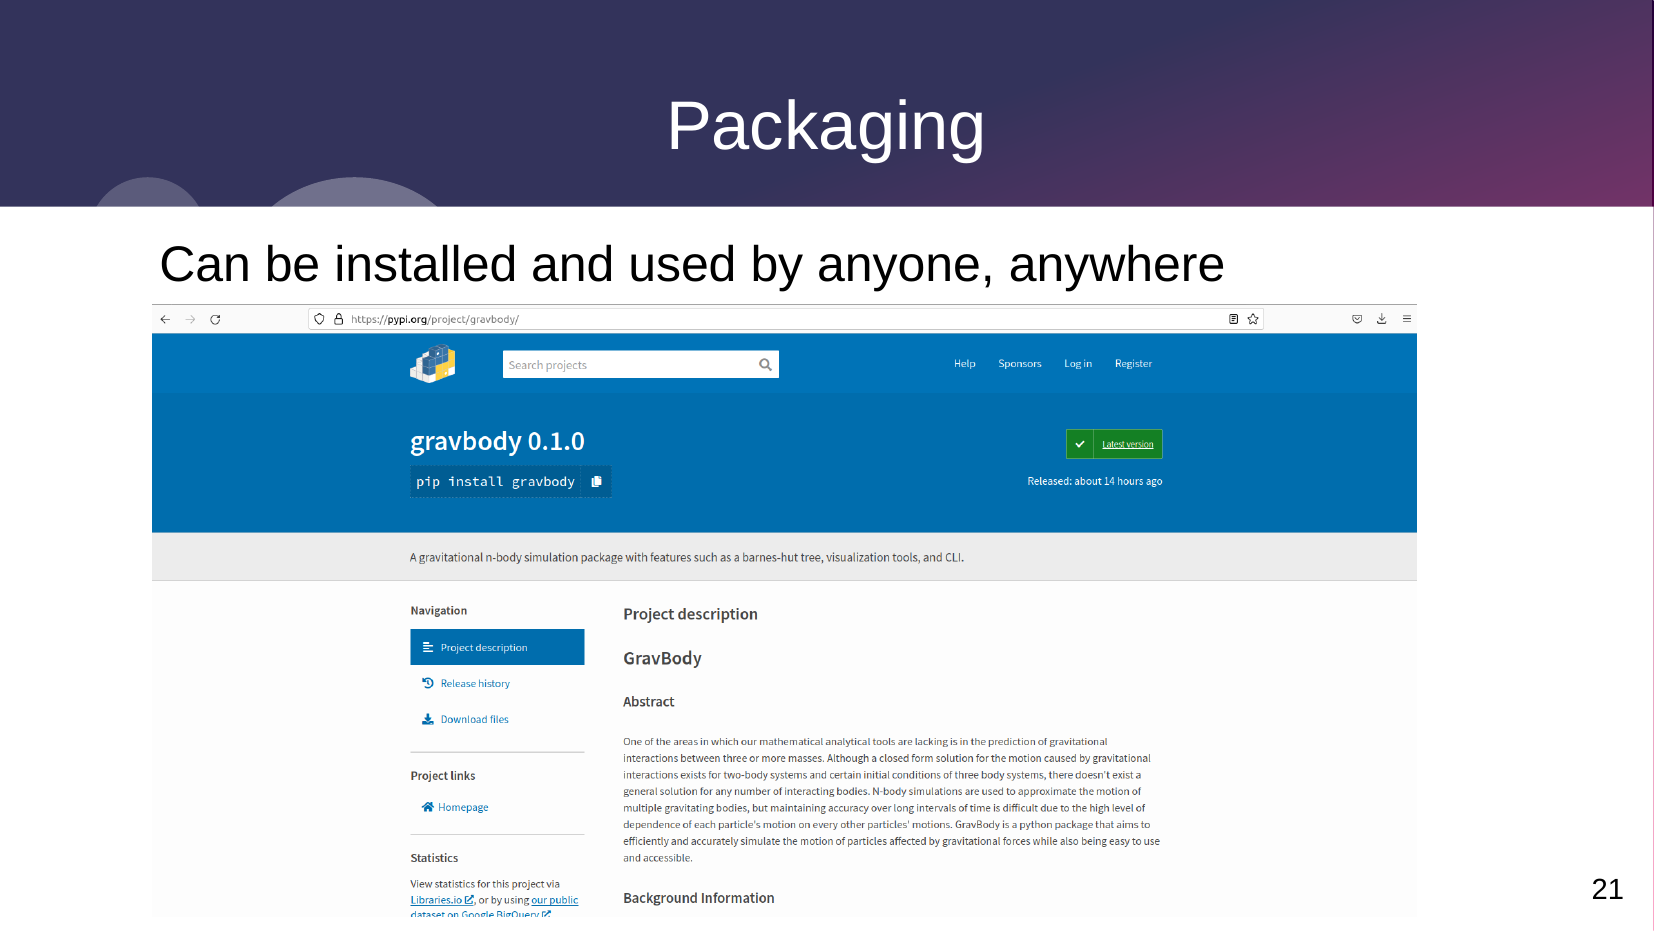

# Packaging
Can be installed and used by anyone, anywhere